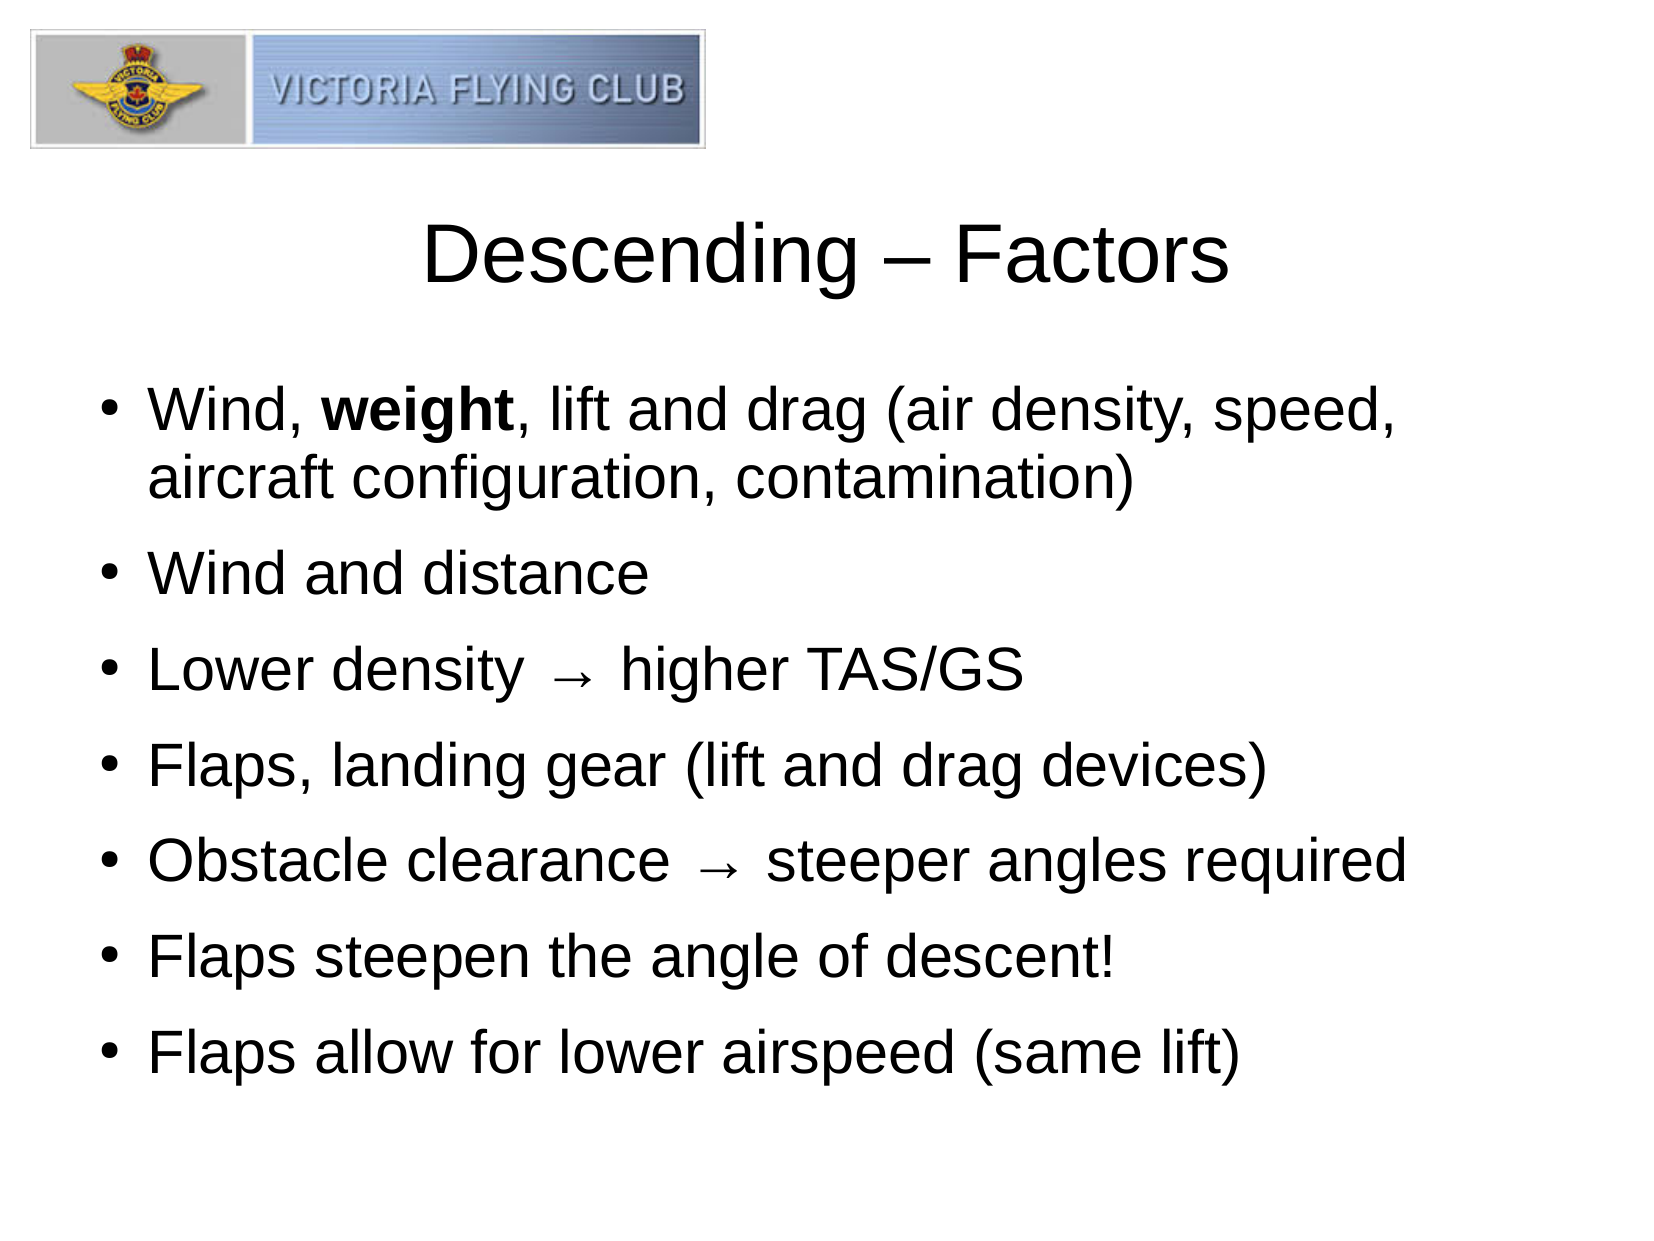

# Descending – Factors
Wind, weight, lift and drag (air density, speed, aircraft configuration, contamination)
Wind and distance
Lower density → higher TAS/GS
Flaps, landing gear (lift and drag devices)
Obstacle clearance → steeper angles required
Flaps steepen the angle of descent!
Flaps allow for lower airspeed (same lift)